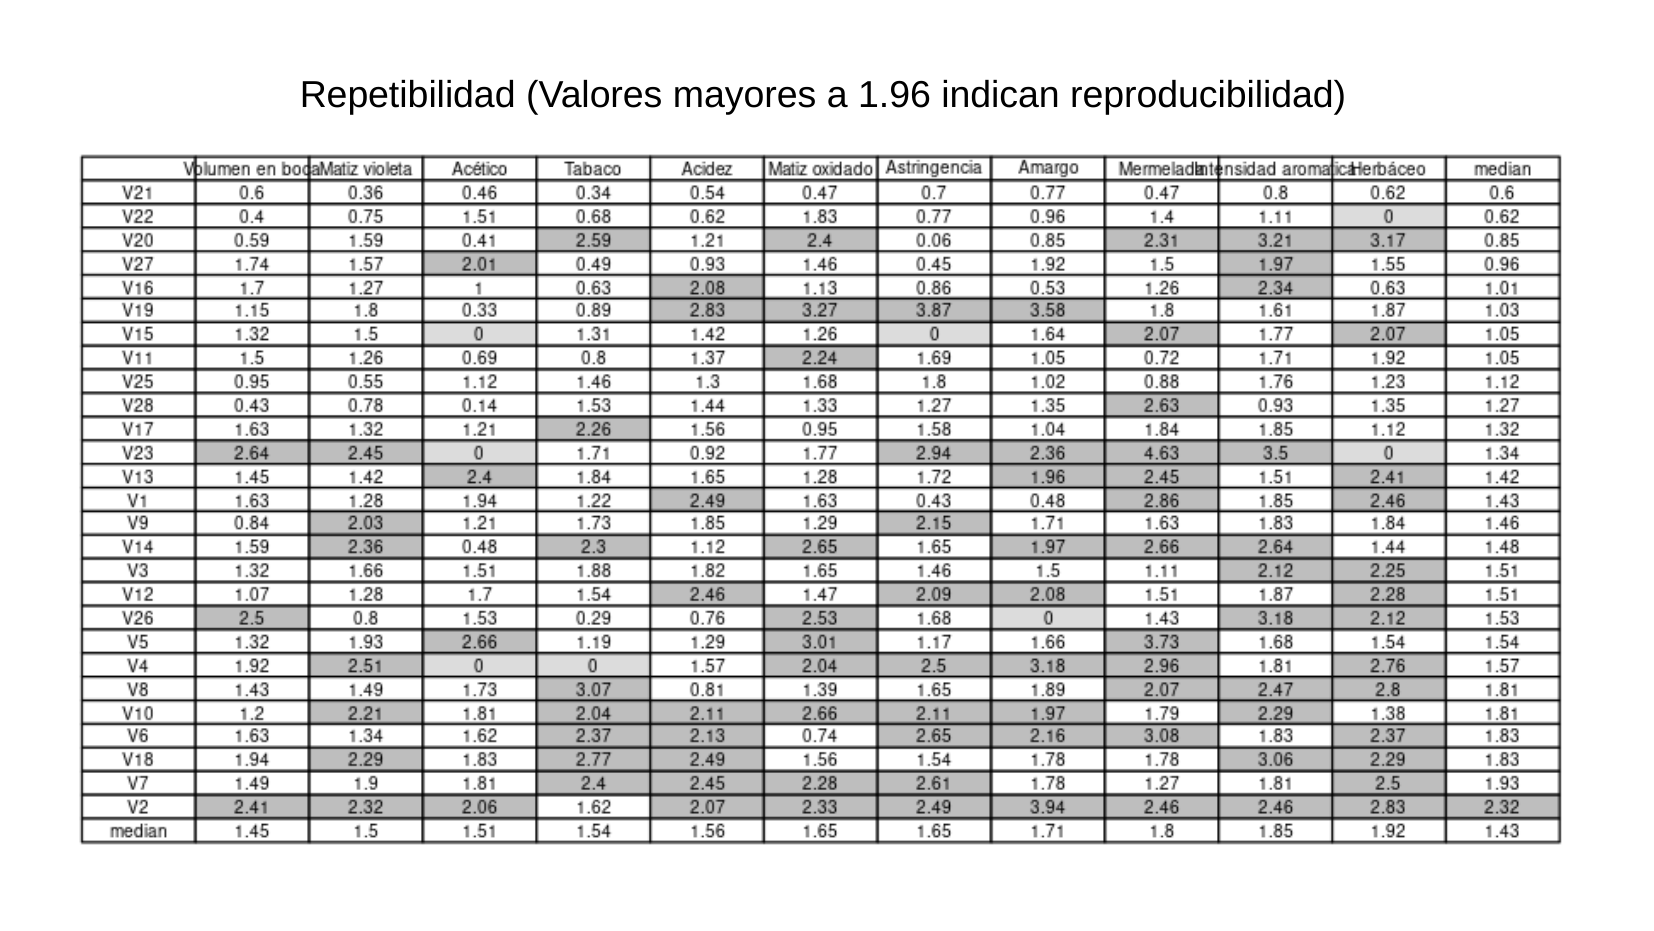

Repetibilidad (Valores mayores a 1.96 indican reproducibilidad)